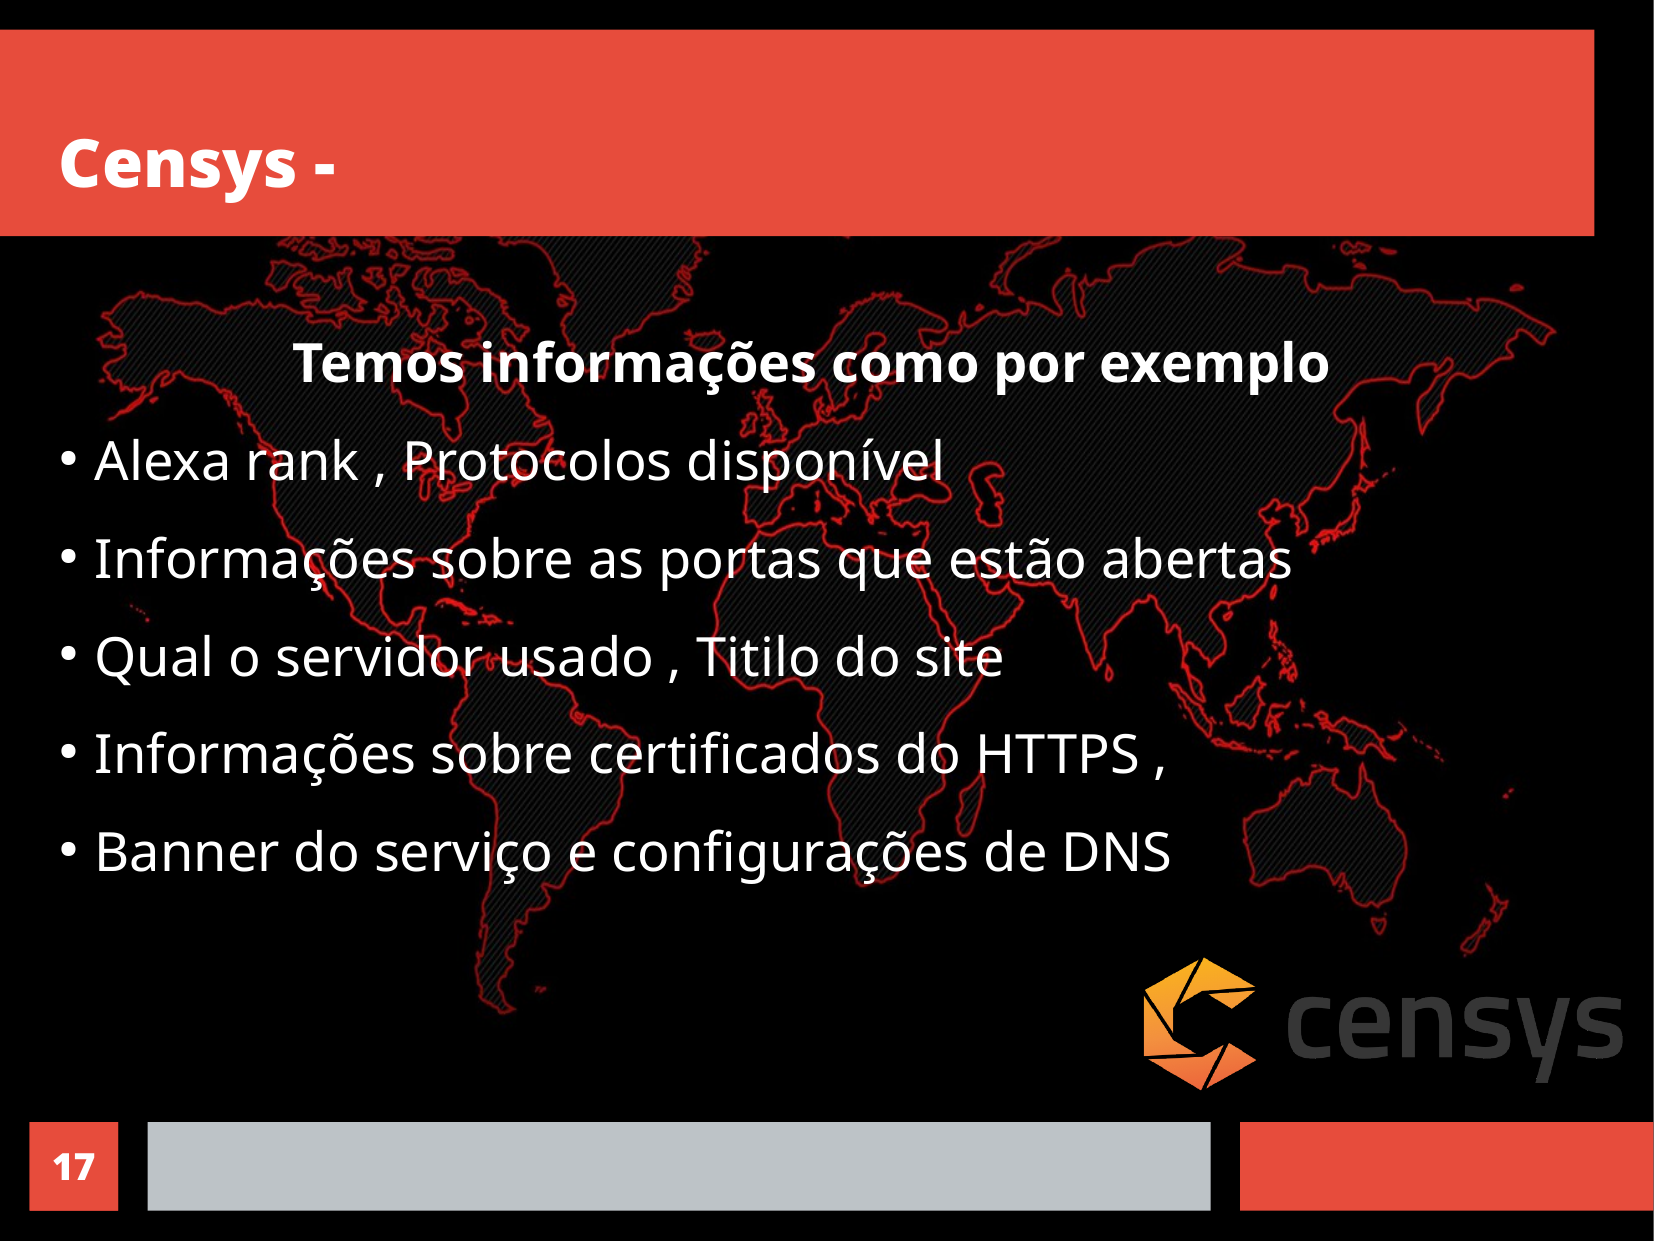

# Censys -
Temos informações como por exemplo
Alexa rank , Protocolos disponível
Informações sobre as portas que estão abertas
Qual o servidor usado , Titilo do site
Informações sobre certificados do HTTPS ,
Banner do serviço e configurações de DNS
17